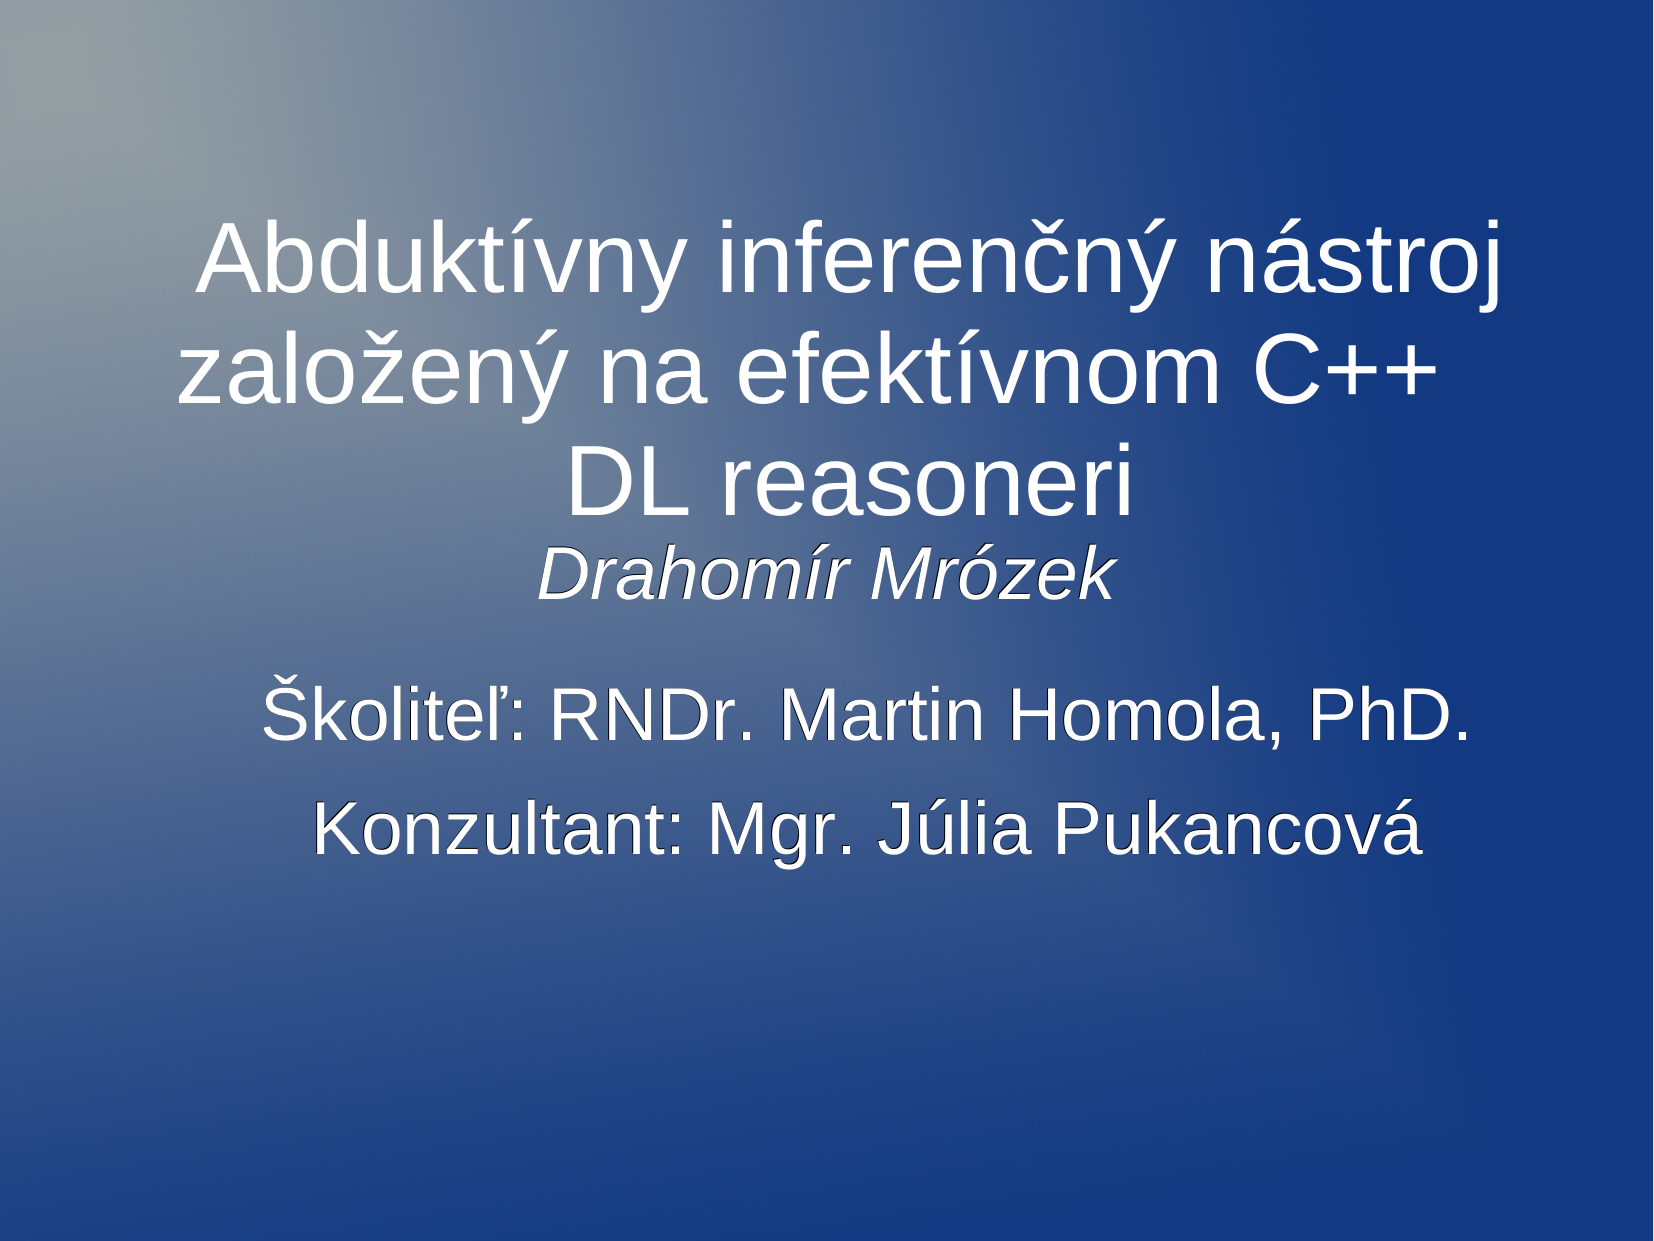

# Abduktívny inferenčný nástroj založený na efektívnom C++ DL reasoneri
Drahomír Mrózek
Školiteľ: RNDr. Martin Homola, PhD.
Konzultant: Mgr. Júlia Pukancová